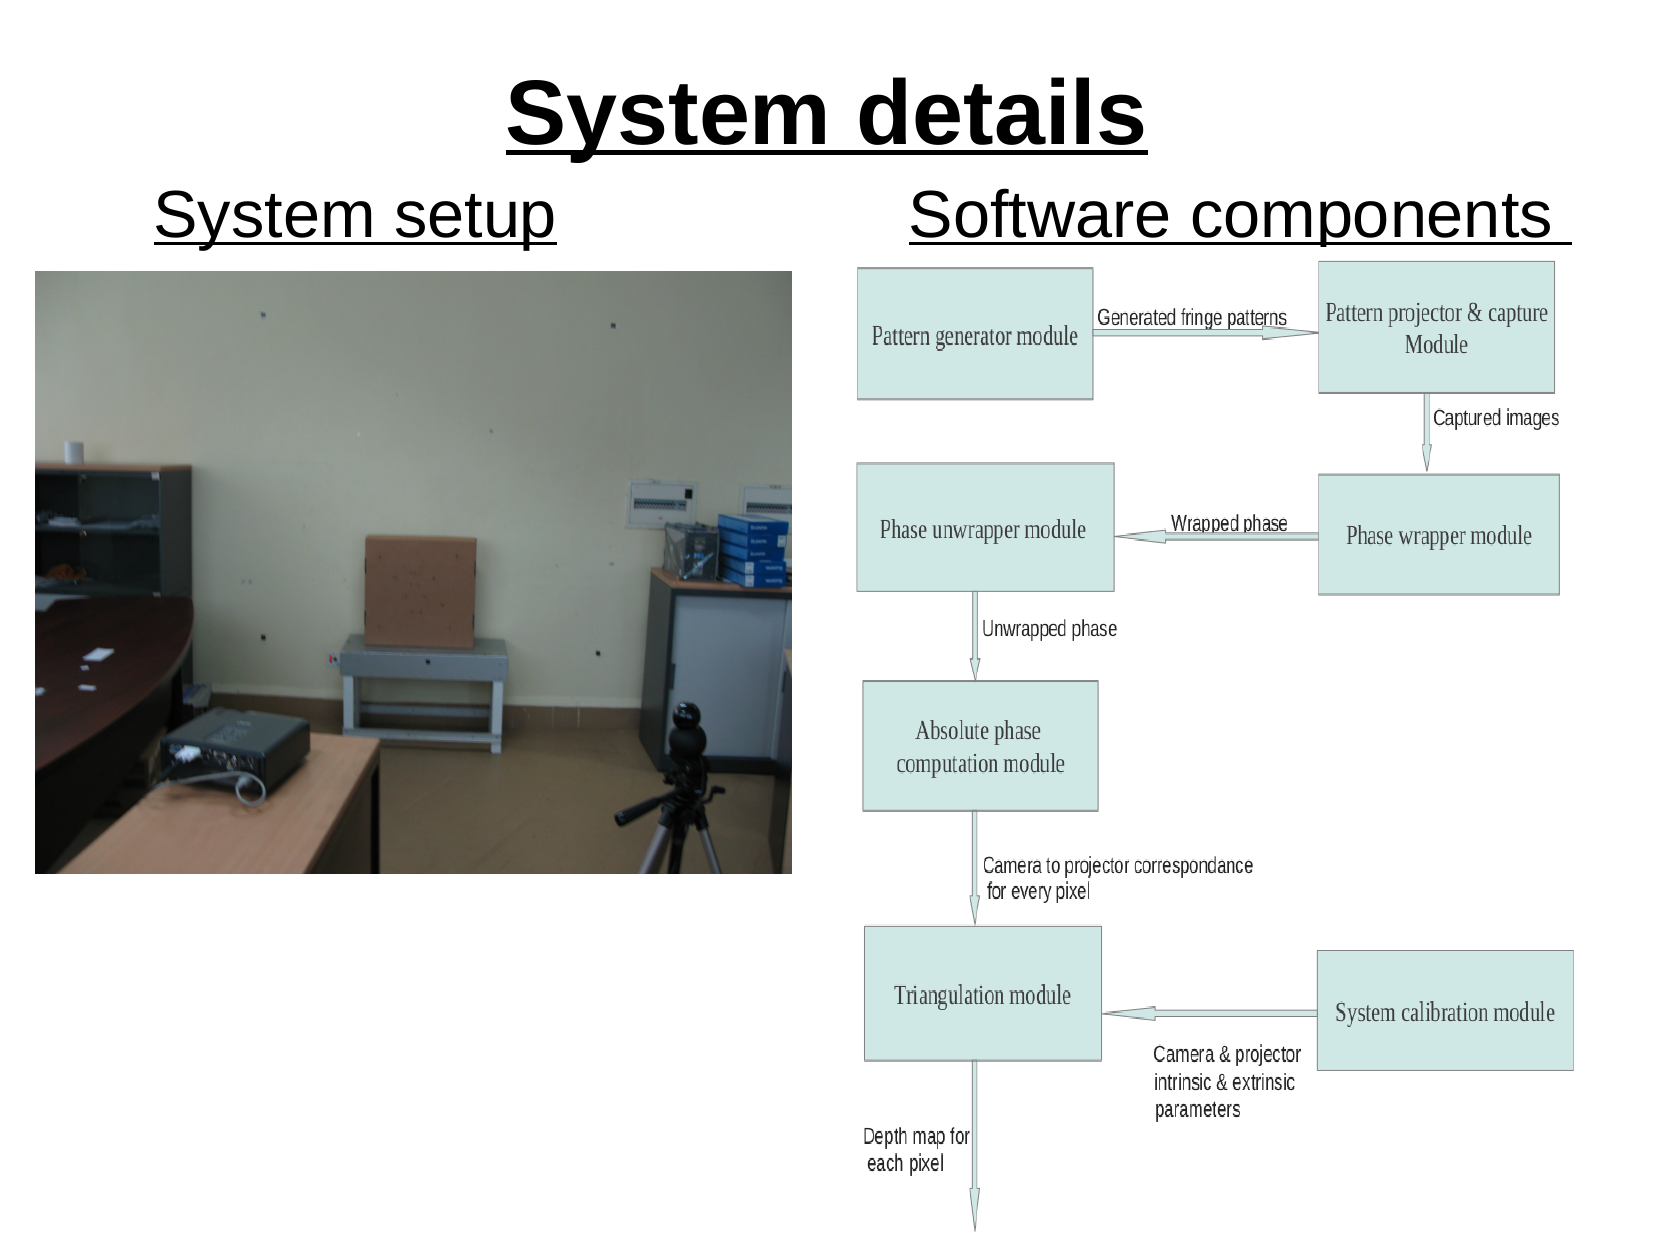

# System details
System setup Software components